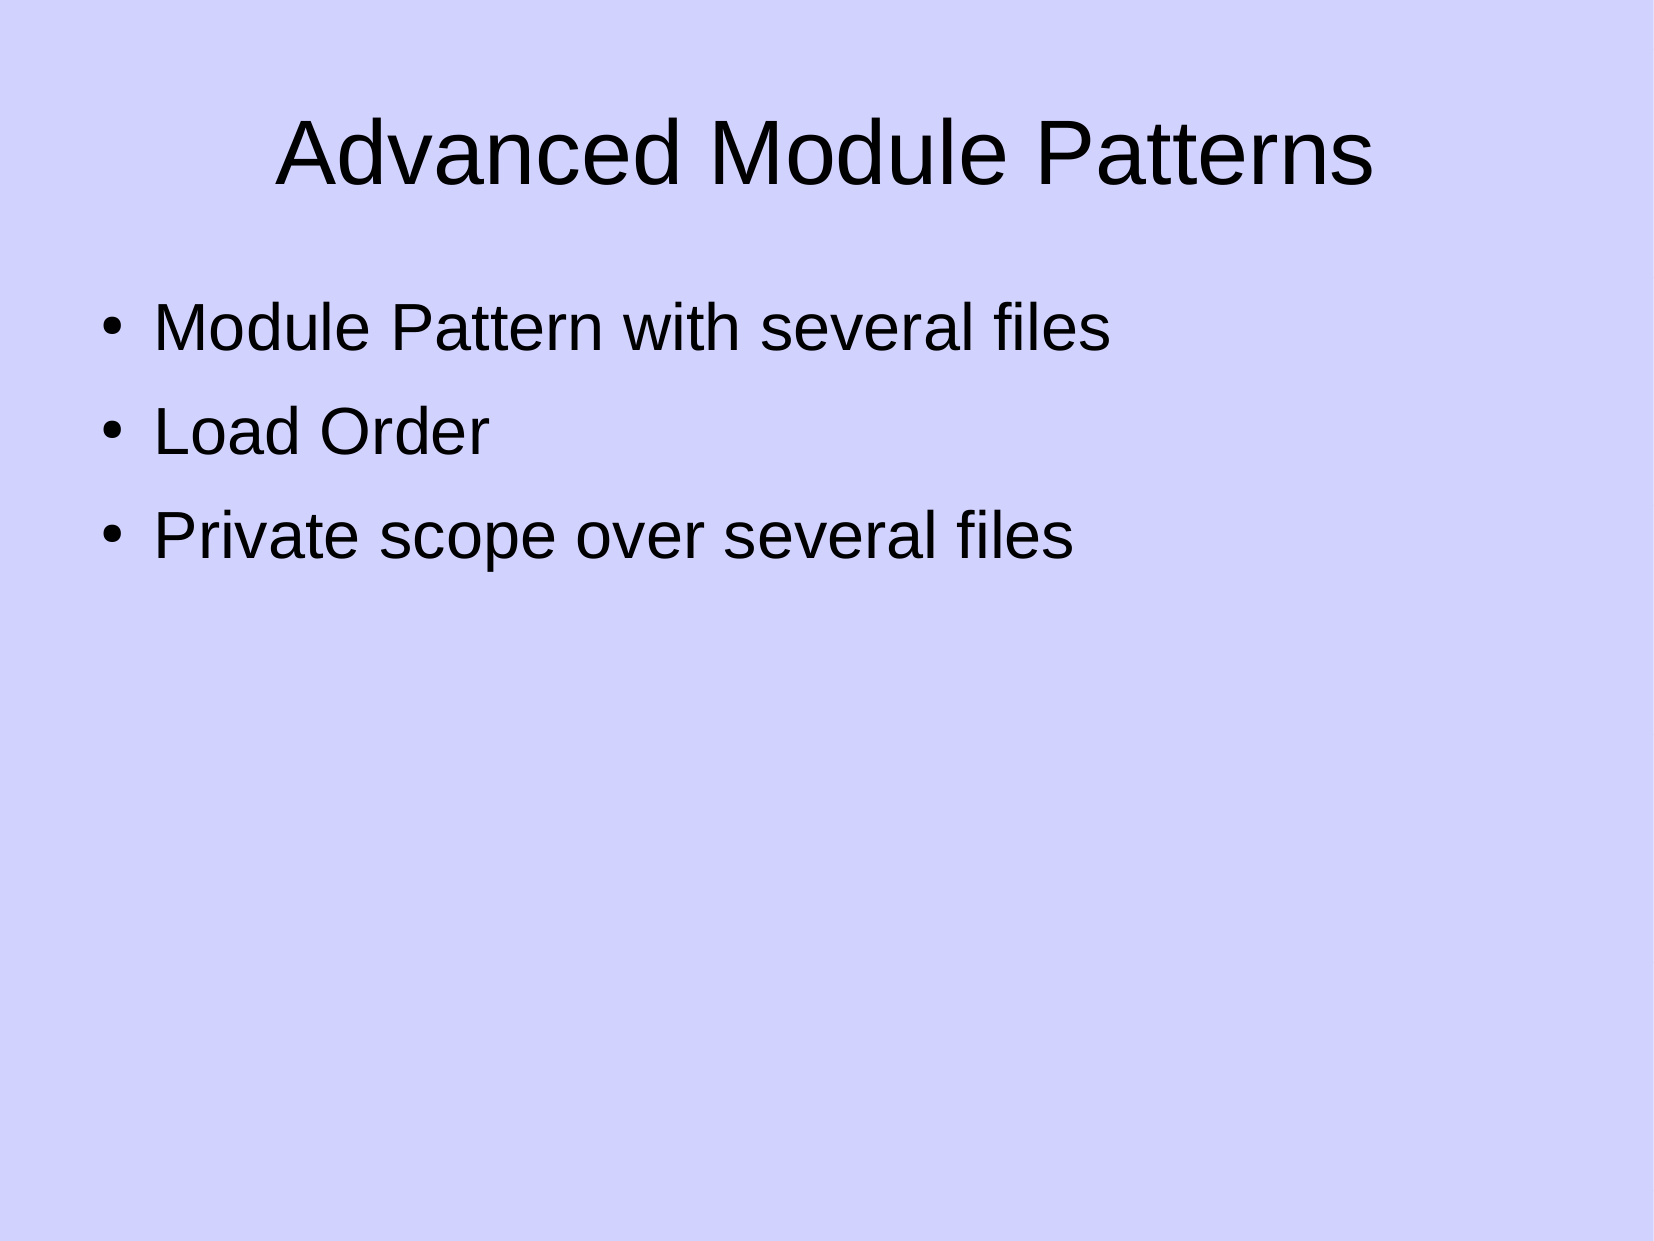

# Advanced Module Patterns
Module Pattern with several files
Load Order
Private scope over several files